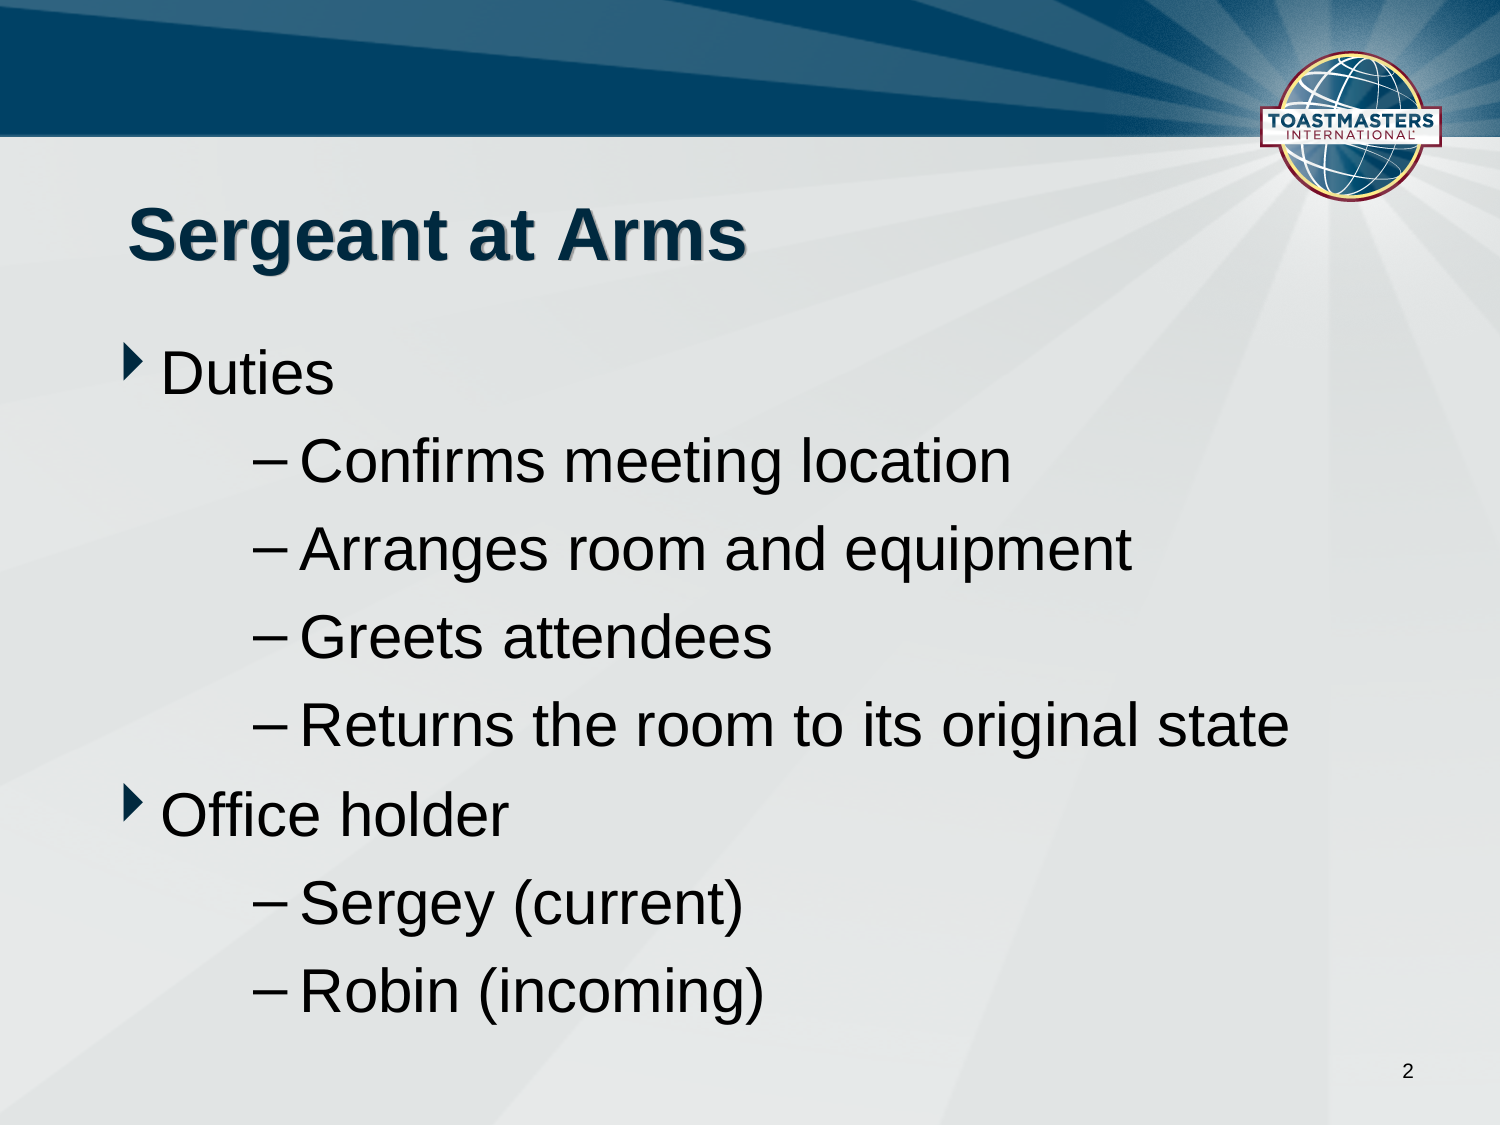

Sergeant at Arms
# Duties
Confirms meeting location
Arranges room and equipment
Greets attendees
Returns the room to its original state
Office holder
Sergey (current)
Robin (incoming)
2